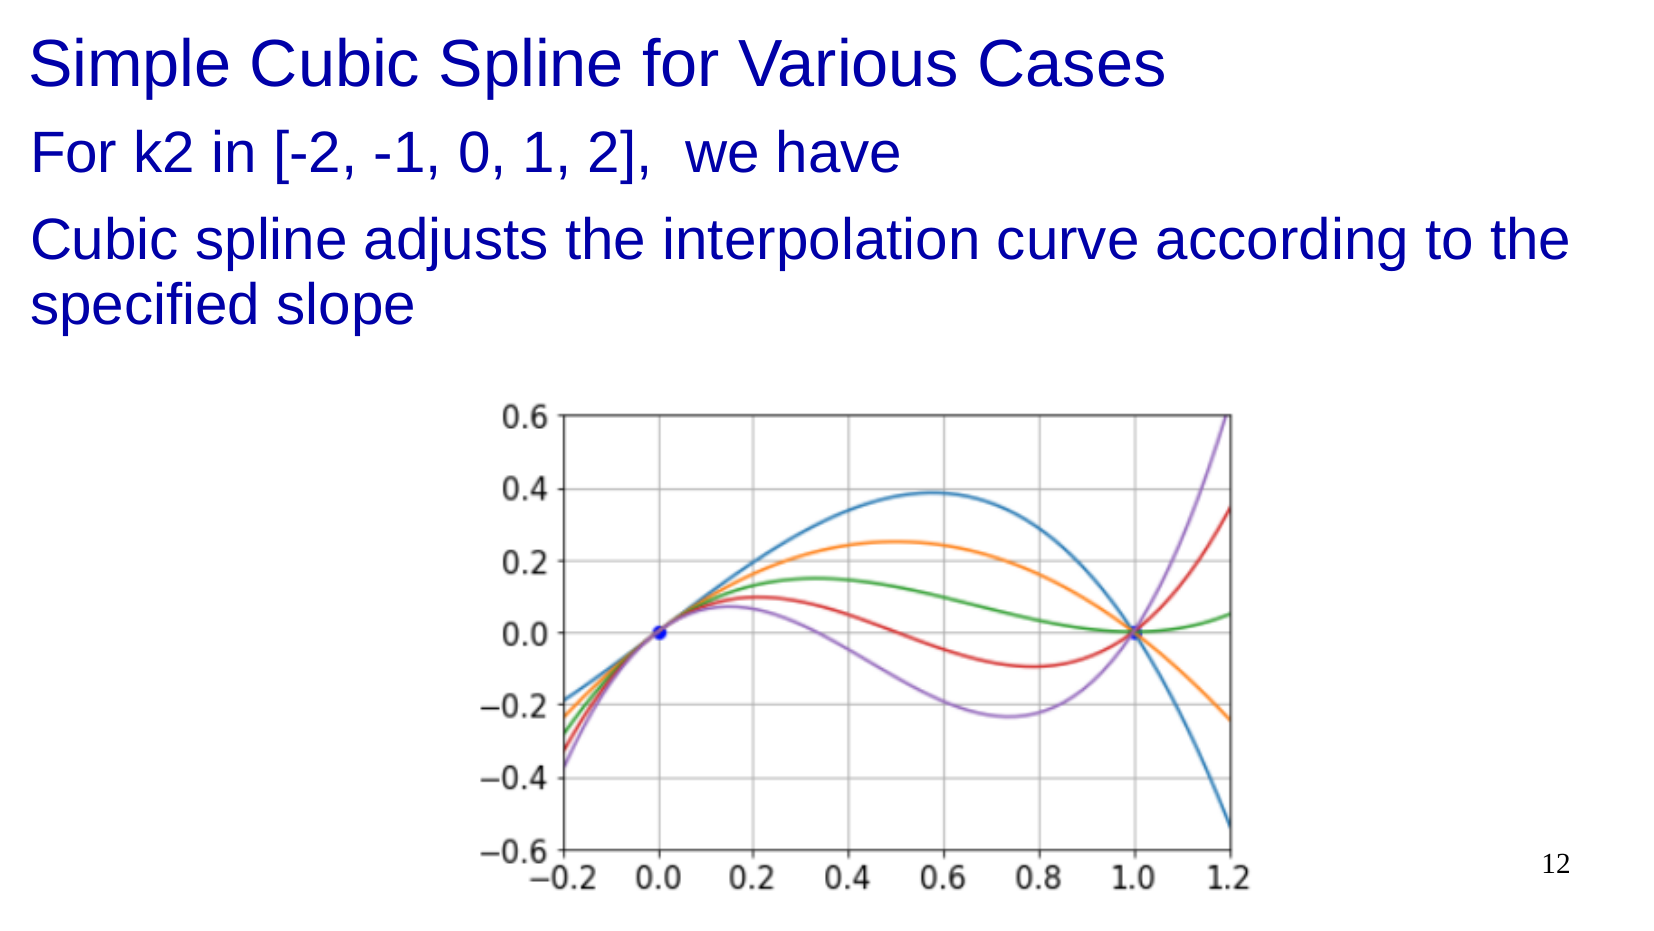

# Simple Cubic Spline for Various Cases
For k2 in [-2, -1, 0, 1, 2], we have
Cubic spline adjusts the interpolation curve according to the specified slope
12